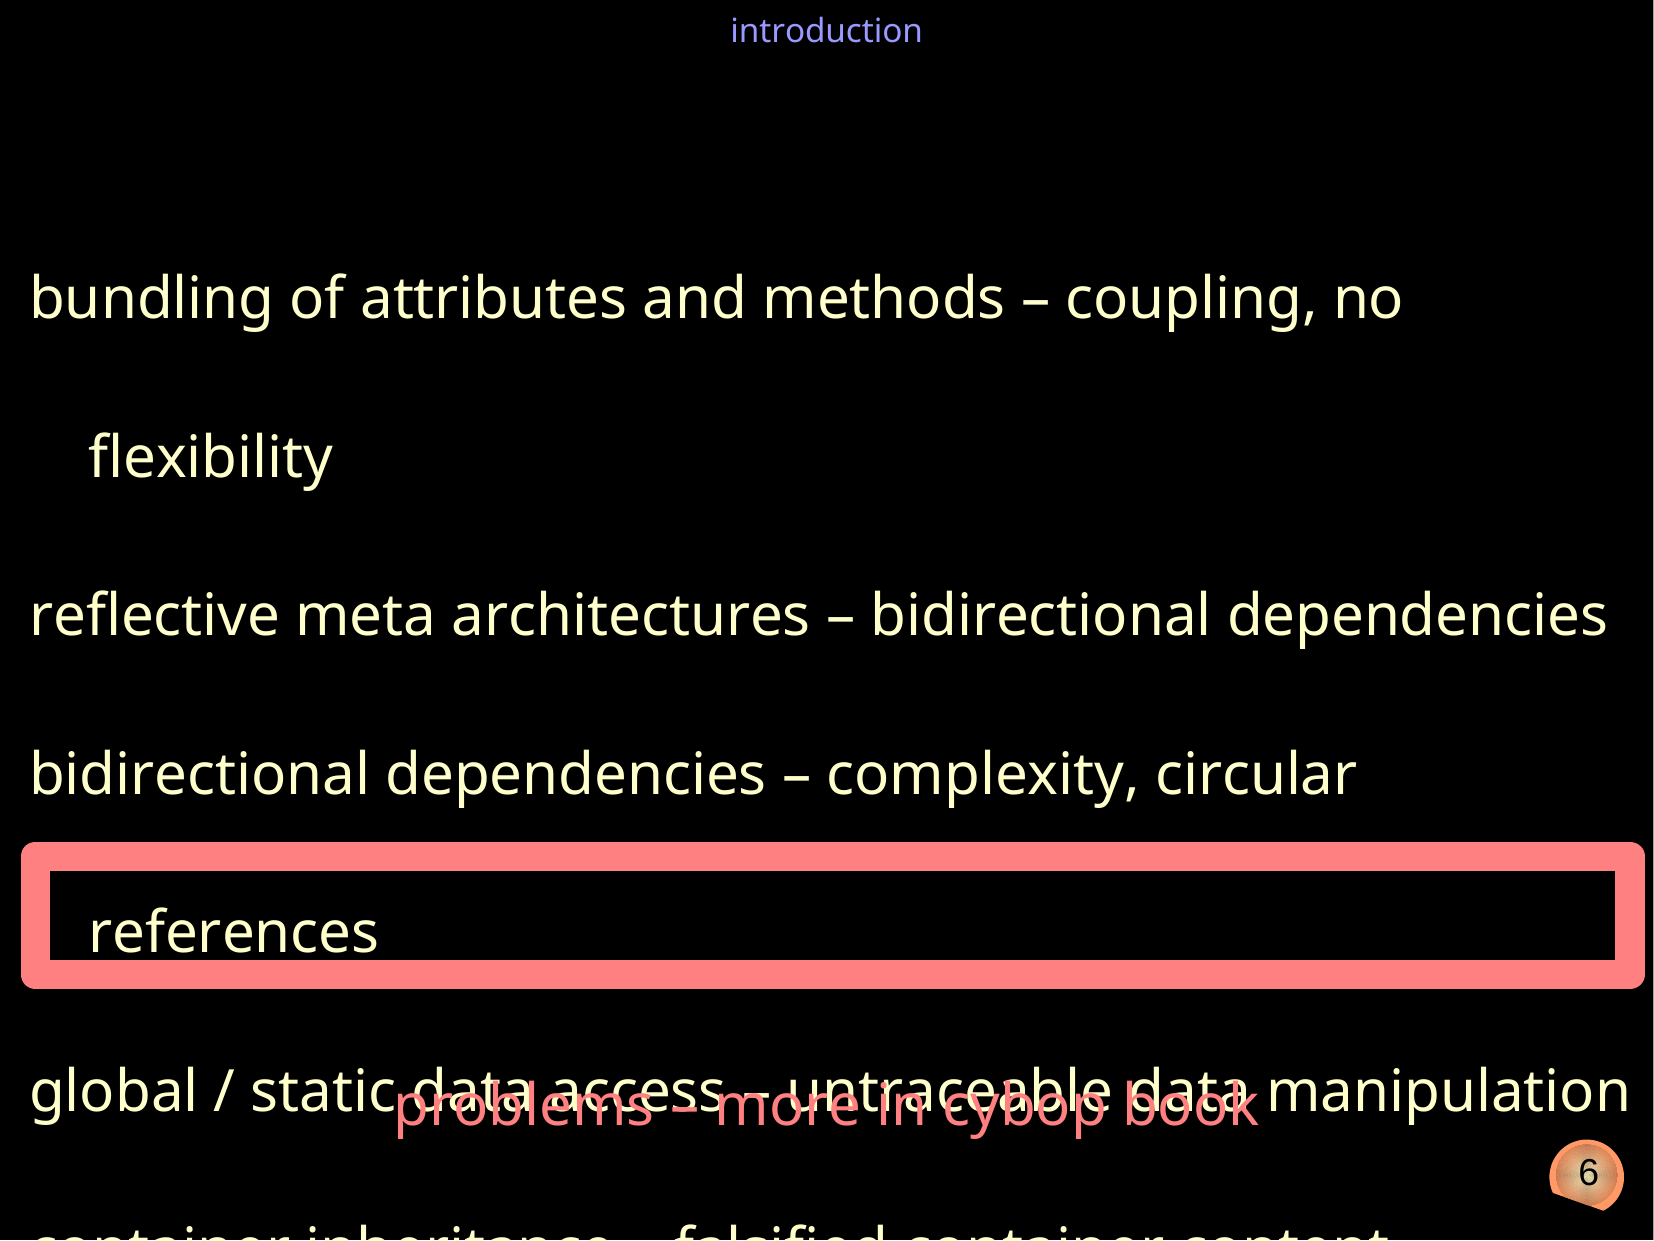

introduction
bundling of attributes and methods – coupling, no flexibility
reflective meta architectures – bidirectional dependencies
bidirectional dependencies – complexity, circular references
global / static data access – untraceable data manipulation
container inheritance – falsified container content
problems – more in cybop book